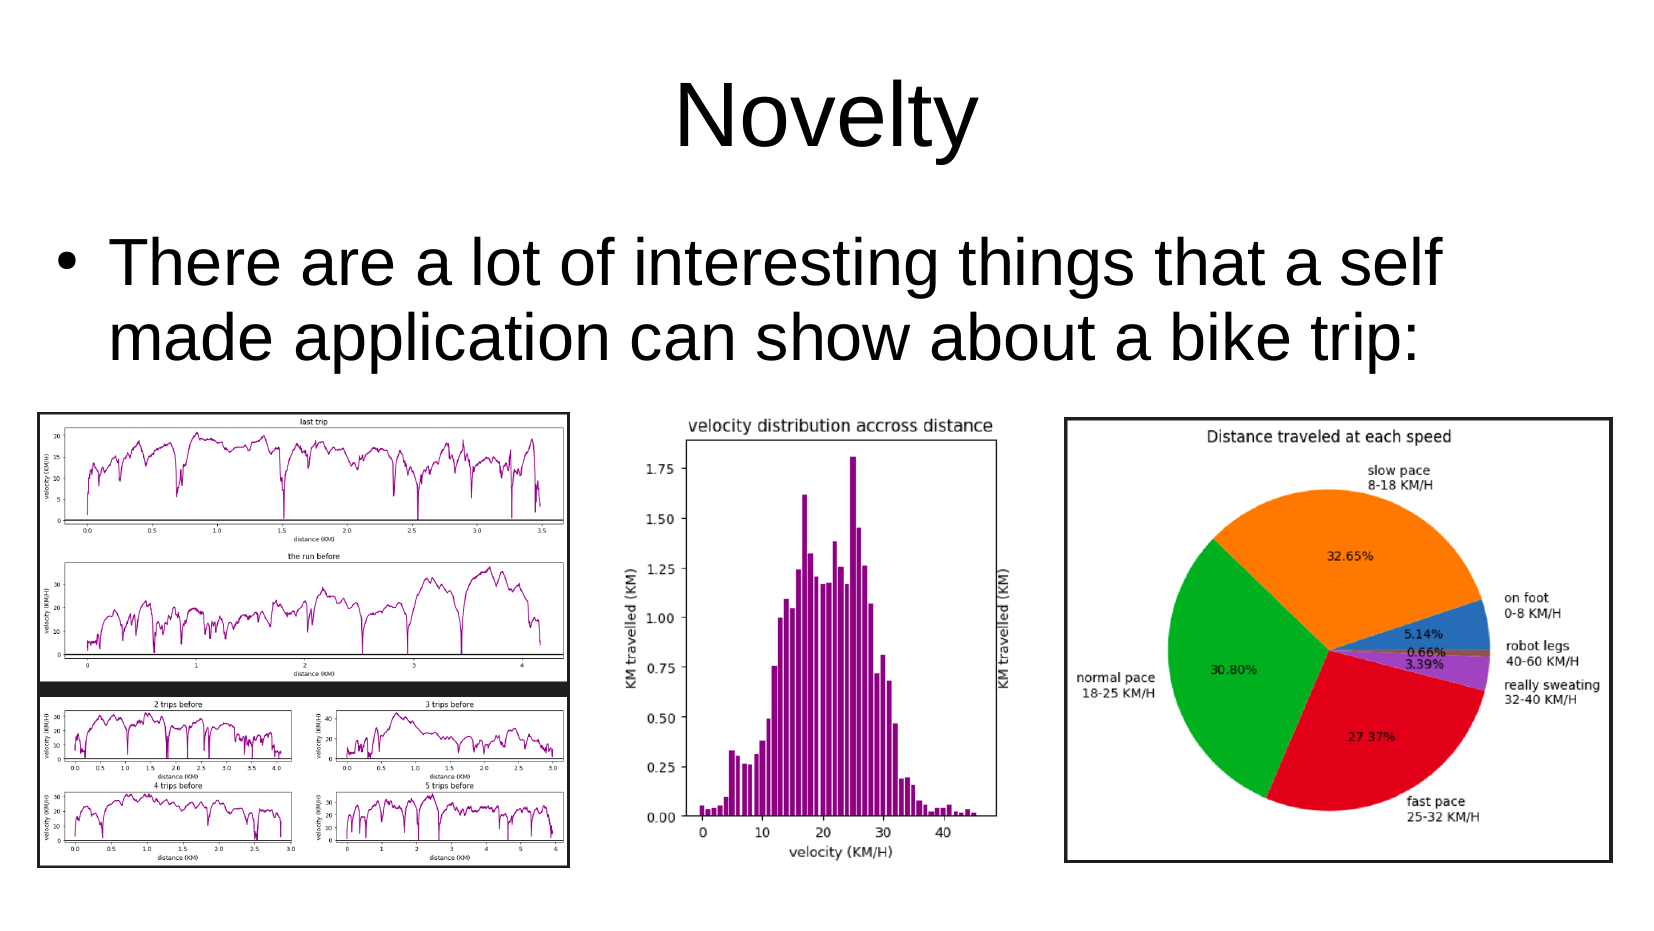

# Novelty
There are a lot of interesting things that a self made application can show about a bike trip: